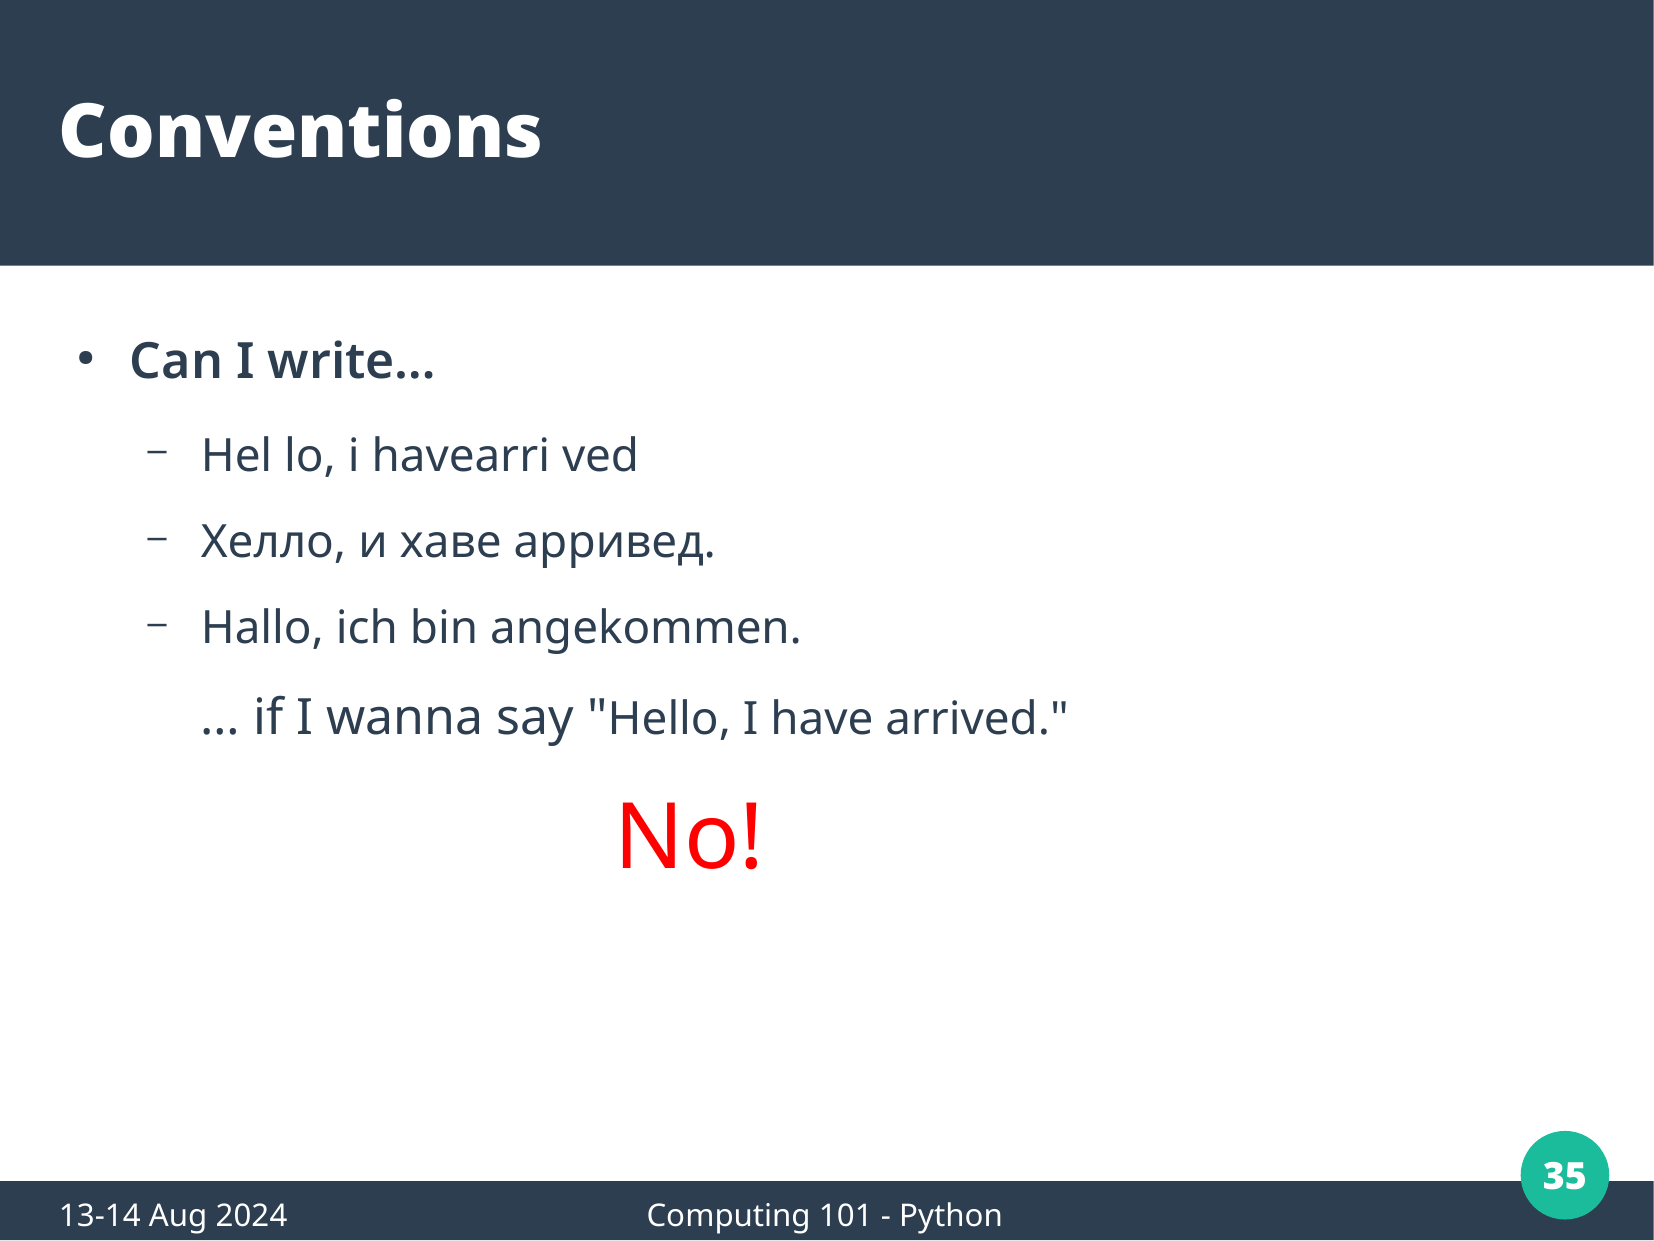

# Conventions
Can I write…
Hel lo, i havearri ved
Хелло, и хаве арривед.
Hallo, ich bin angekommen.
… if I wanna say "Hello, I have arrived."
No!
35
13-14 Aug 2024